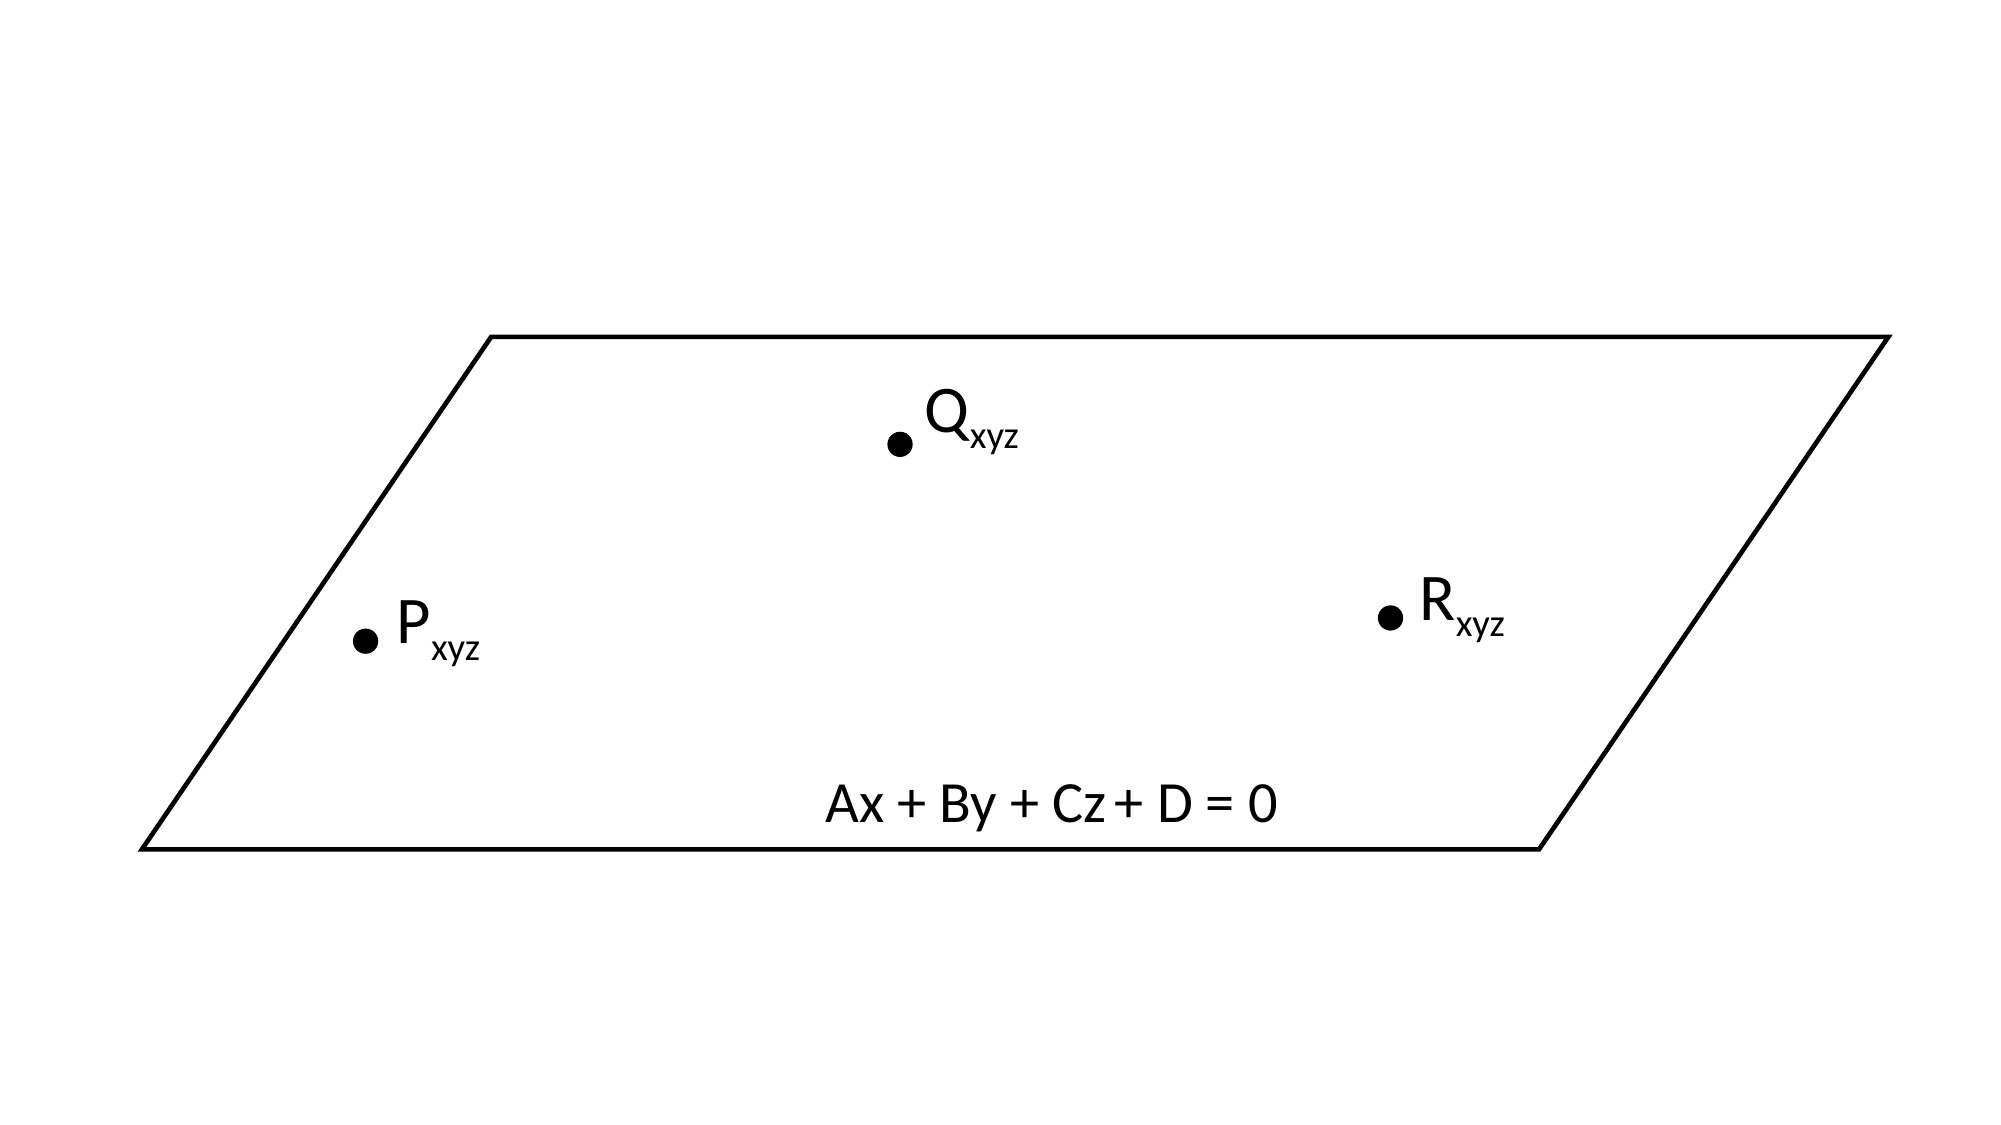

Qxyz
Rxyz
Pxyz
Ax + By + Cz + D = 0